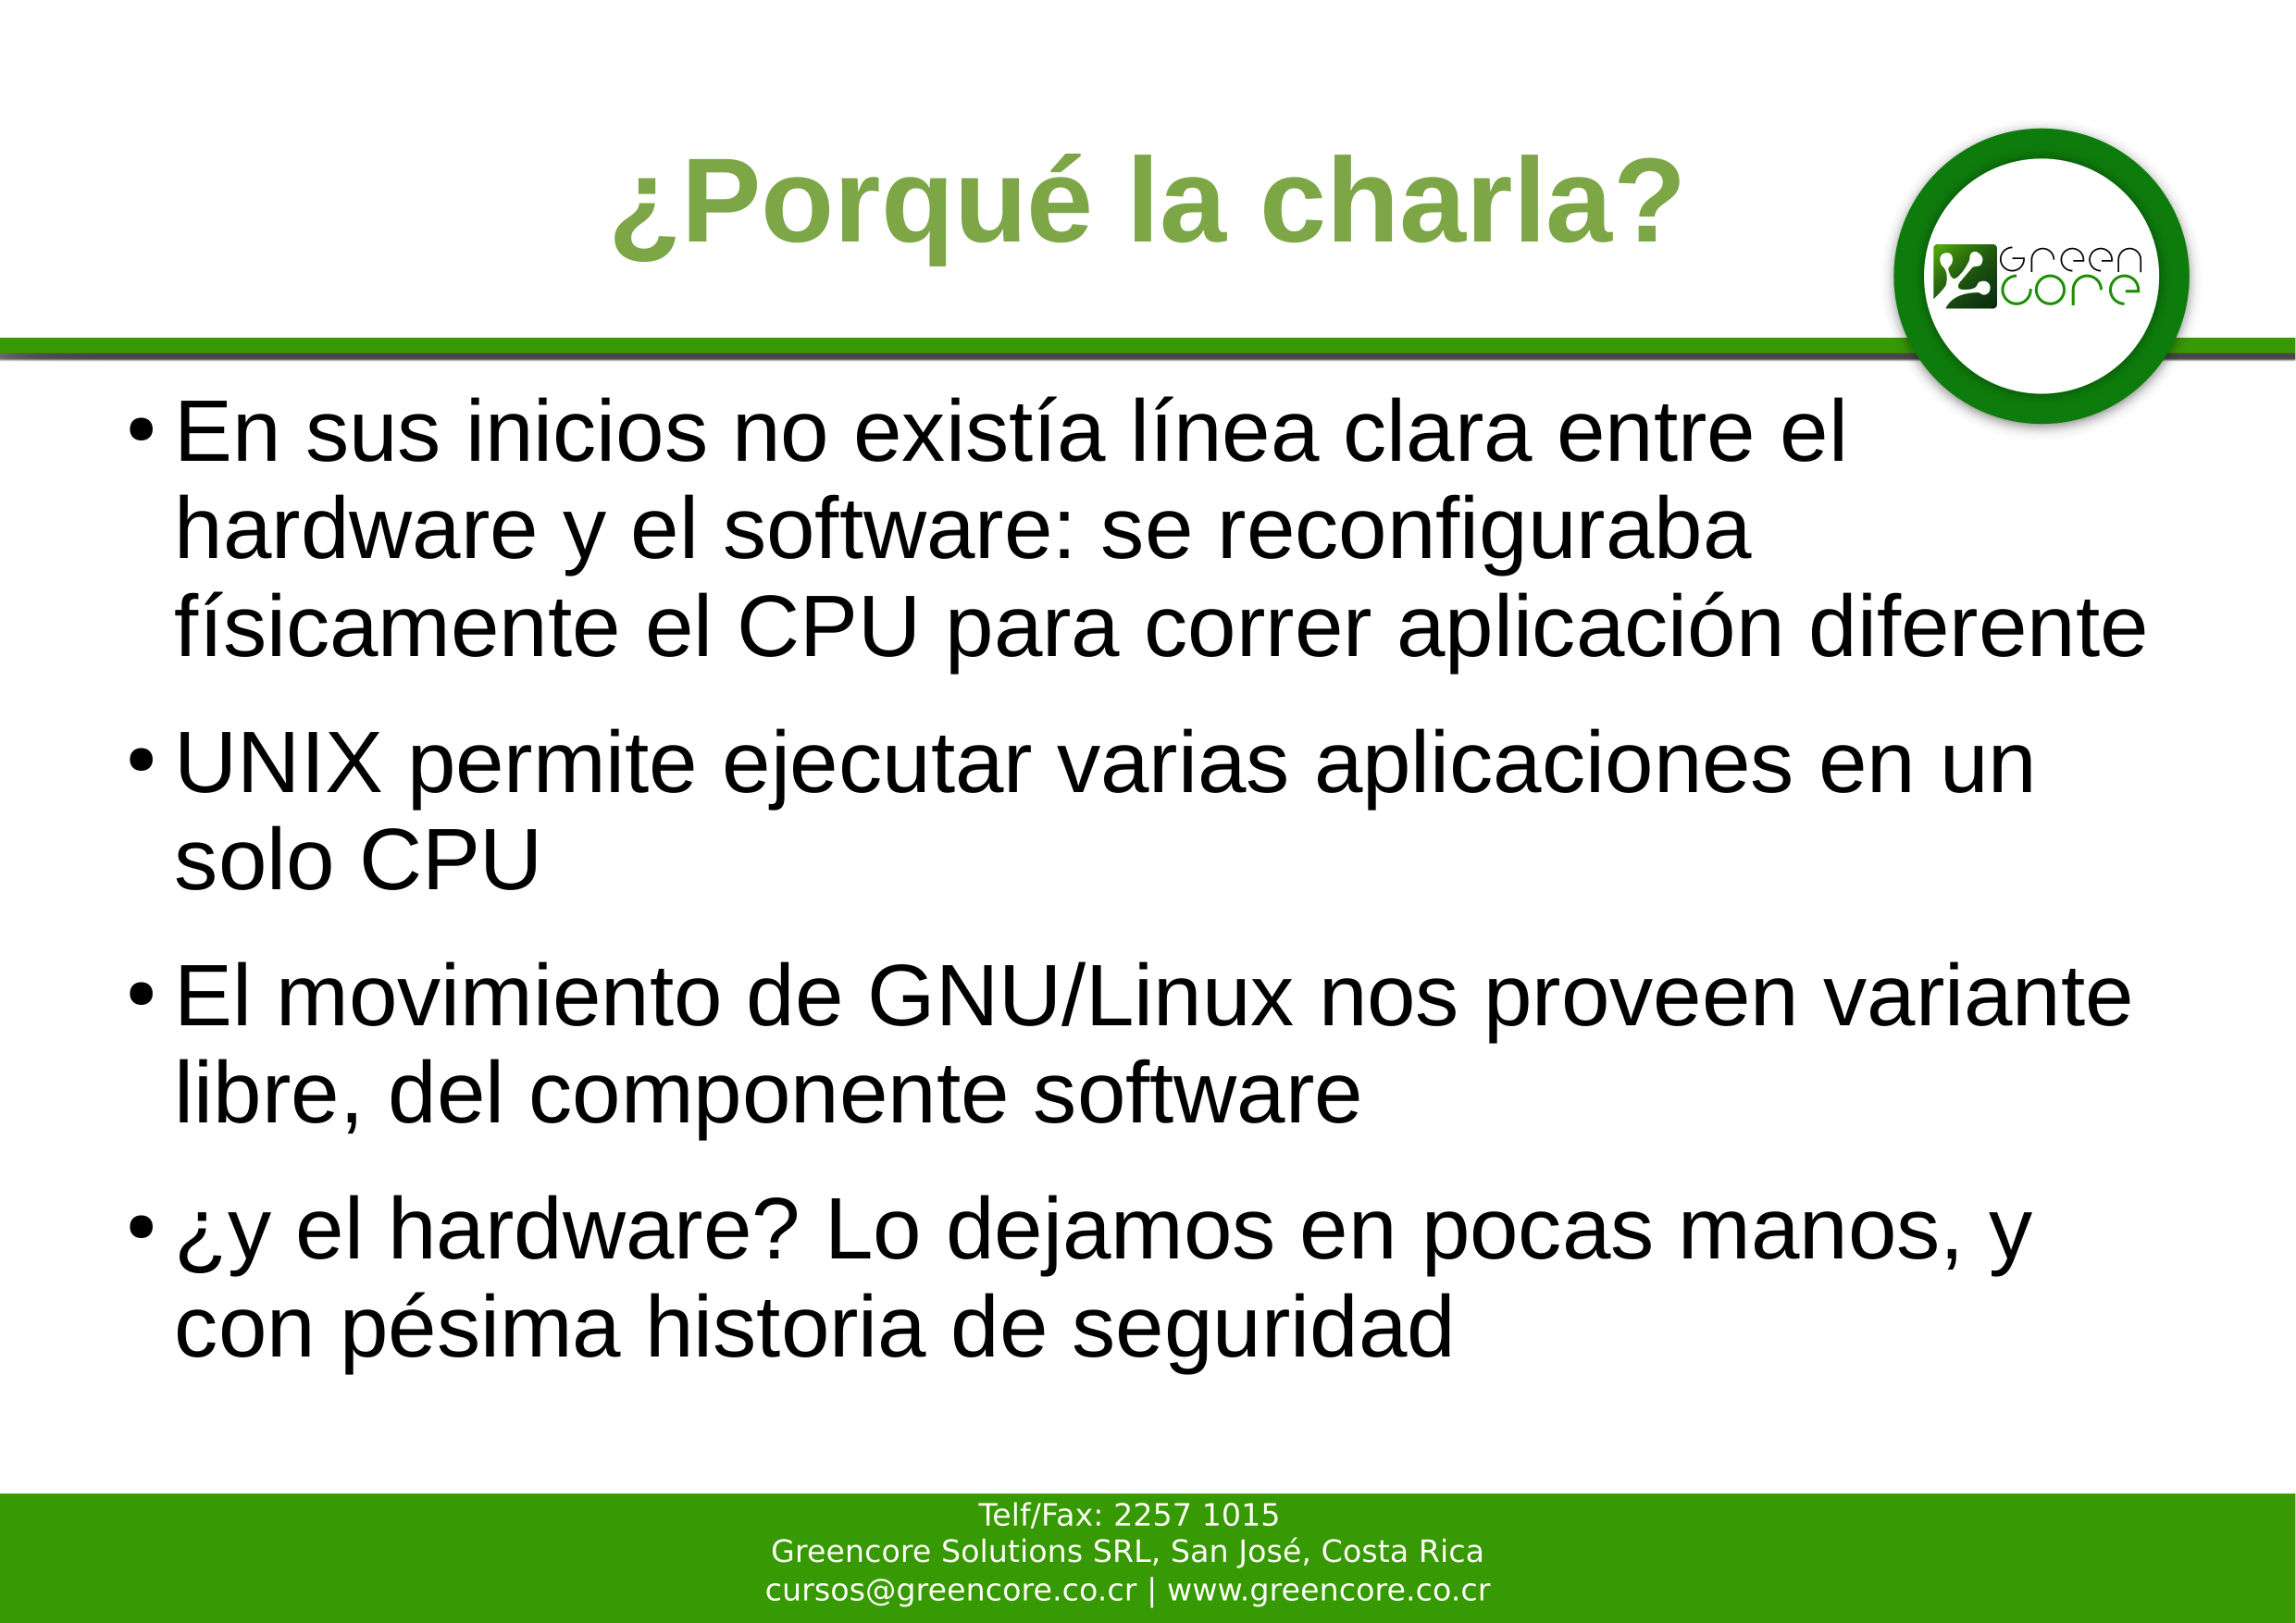

# ¿Porqué la charla?
En sus inicios no existía línea clara entre el hardware y el software: se reconfiguraba físicamente el CPU para correr aplicación diferente
UNIX permite ejecutar varias aplicaciones en un solo CPU
El movimiento de GNU/Linux nos proveen variante libre, del componente software
¿y el hardware? Lo dejamos en pocas manos, y con pésima historia de seguridad